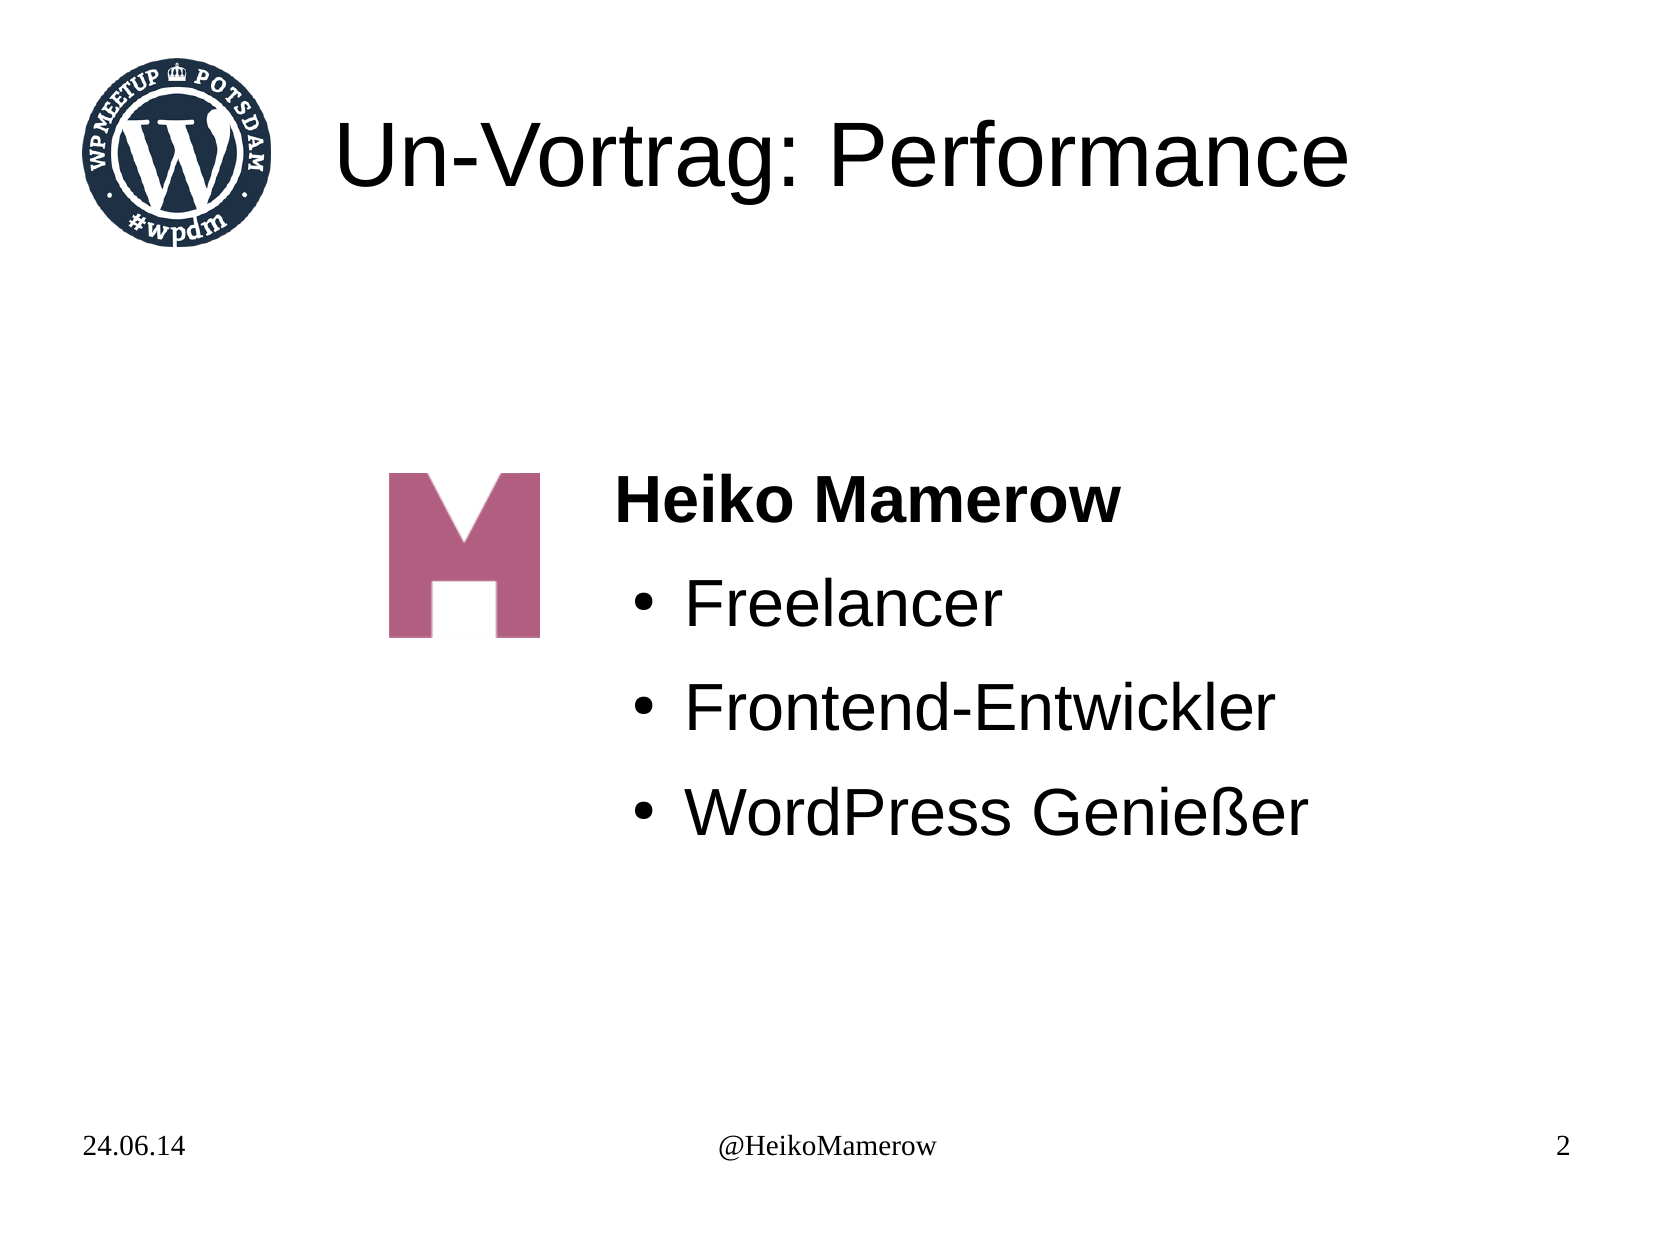

# Heiko Mamerow
Freelancer
Frontend-Entwickler
WordPress Genießer
24.06.14
@HeikoMamerow
2